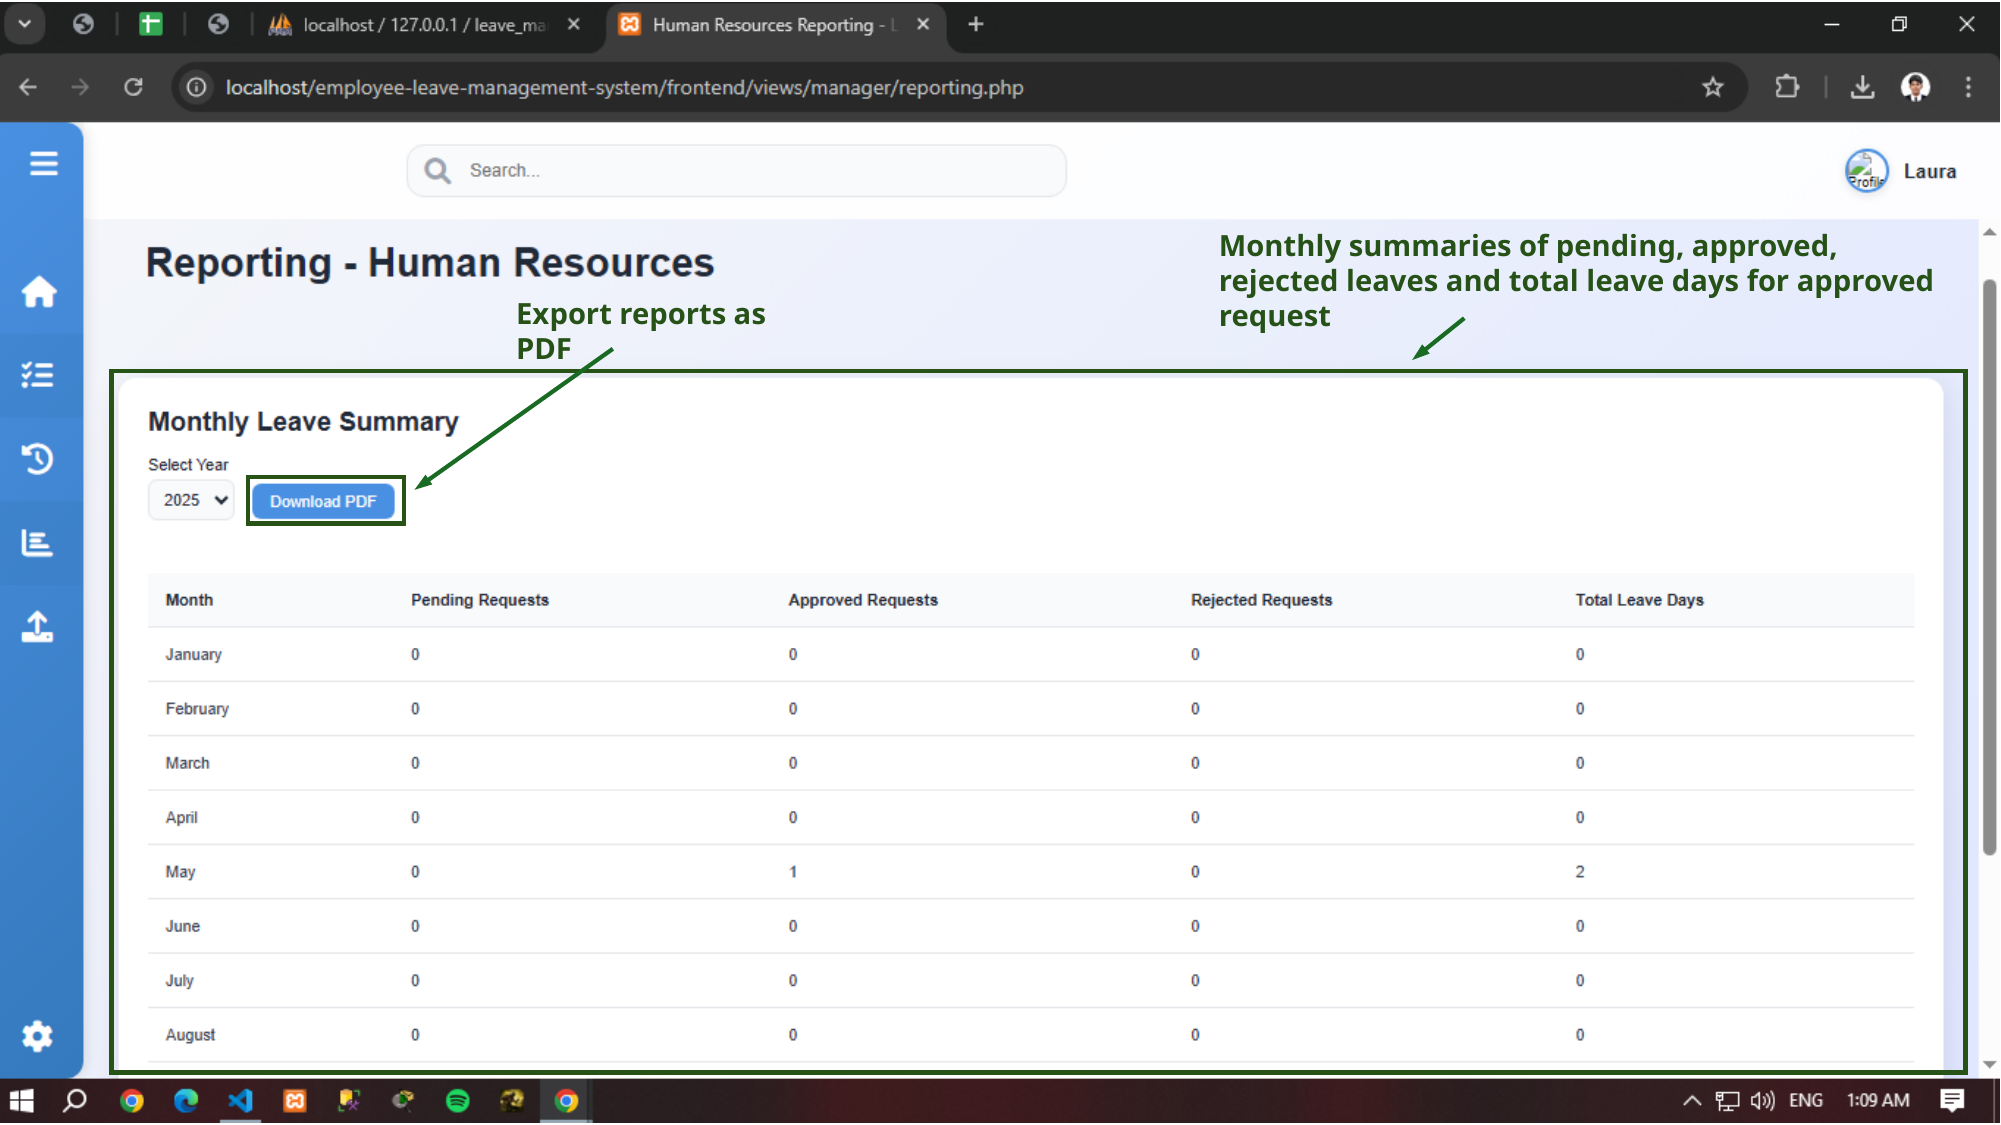

Monthly summaries of pending, approved, rejected leaves and total leave days for approved request
Export reports as PDF